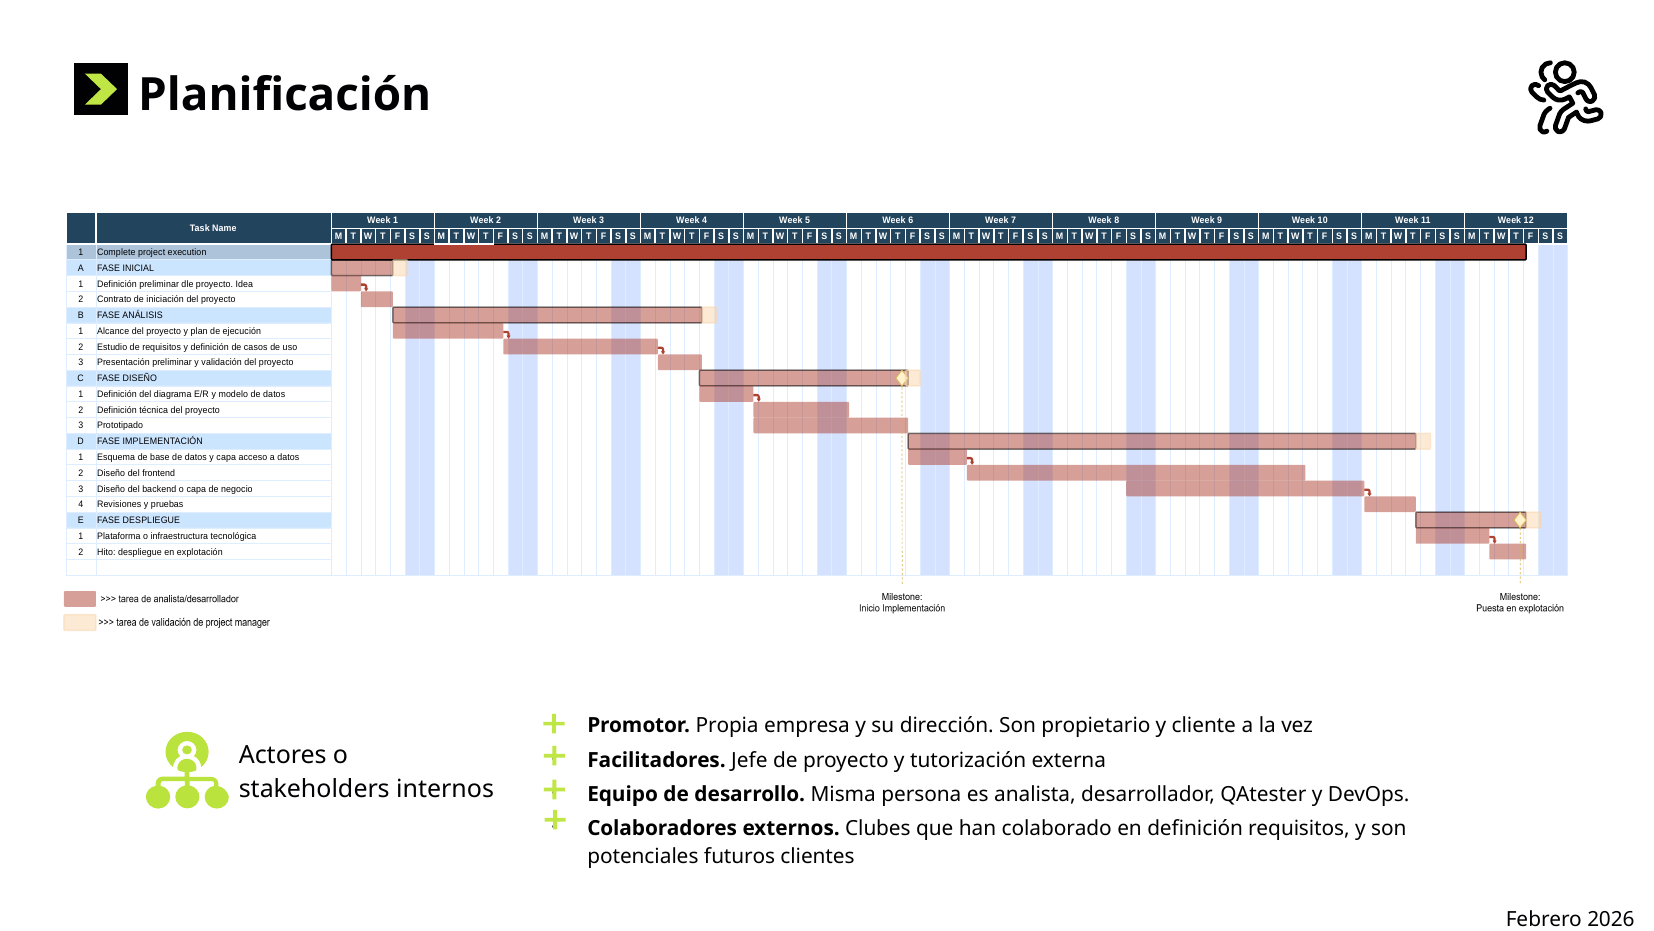

# Planificación
Promotor. Propia empresa y su dirección. Son propietario y cliente a la vez
Facilitadores. Jefe de proyecto y tutorización externa
Equipo de desarrollo. Misma persona es analista, desarrollador, QAtester y DevOps.
Colaboradores externos. Clubes que han colaborado en definición requisitos, y son potenciales futuros clientes
Actores o
stakeholders internos
Febrero 2026